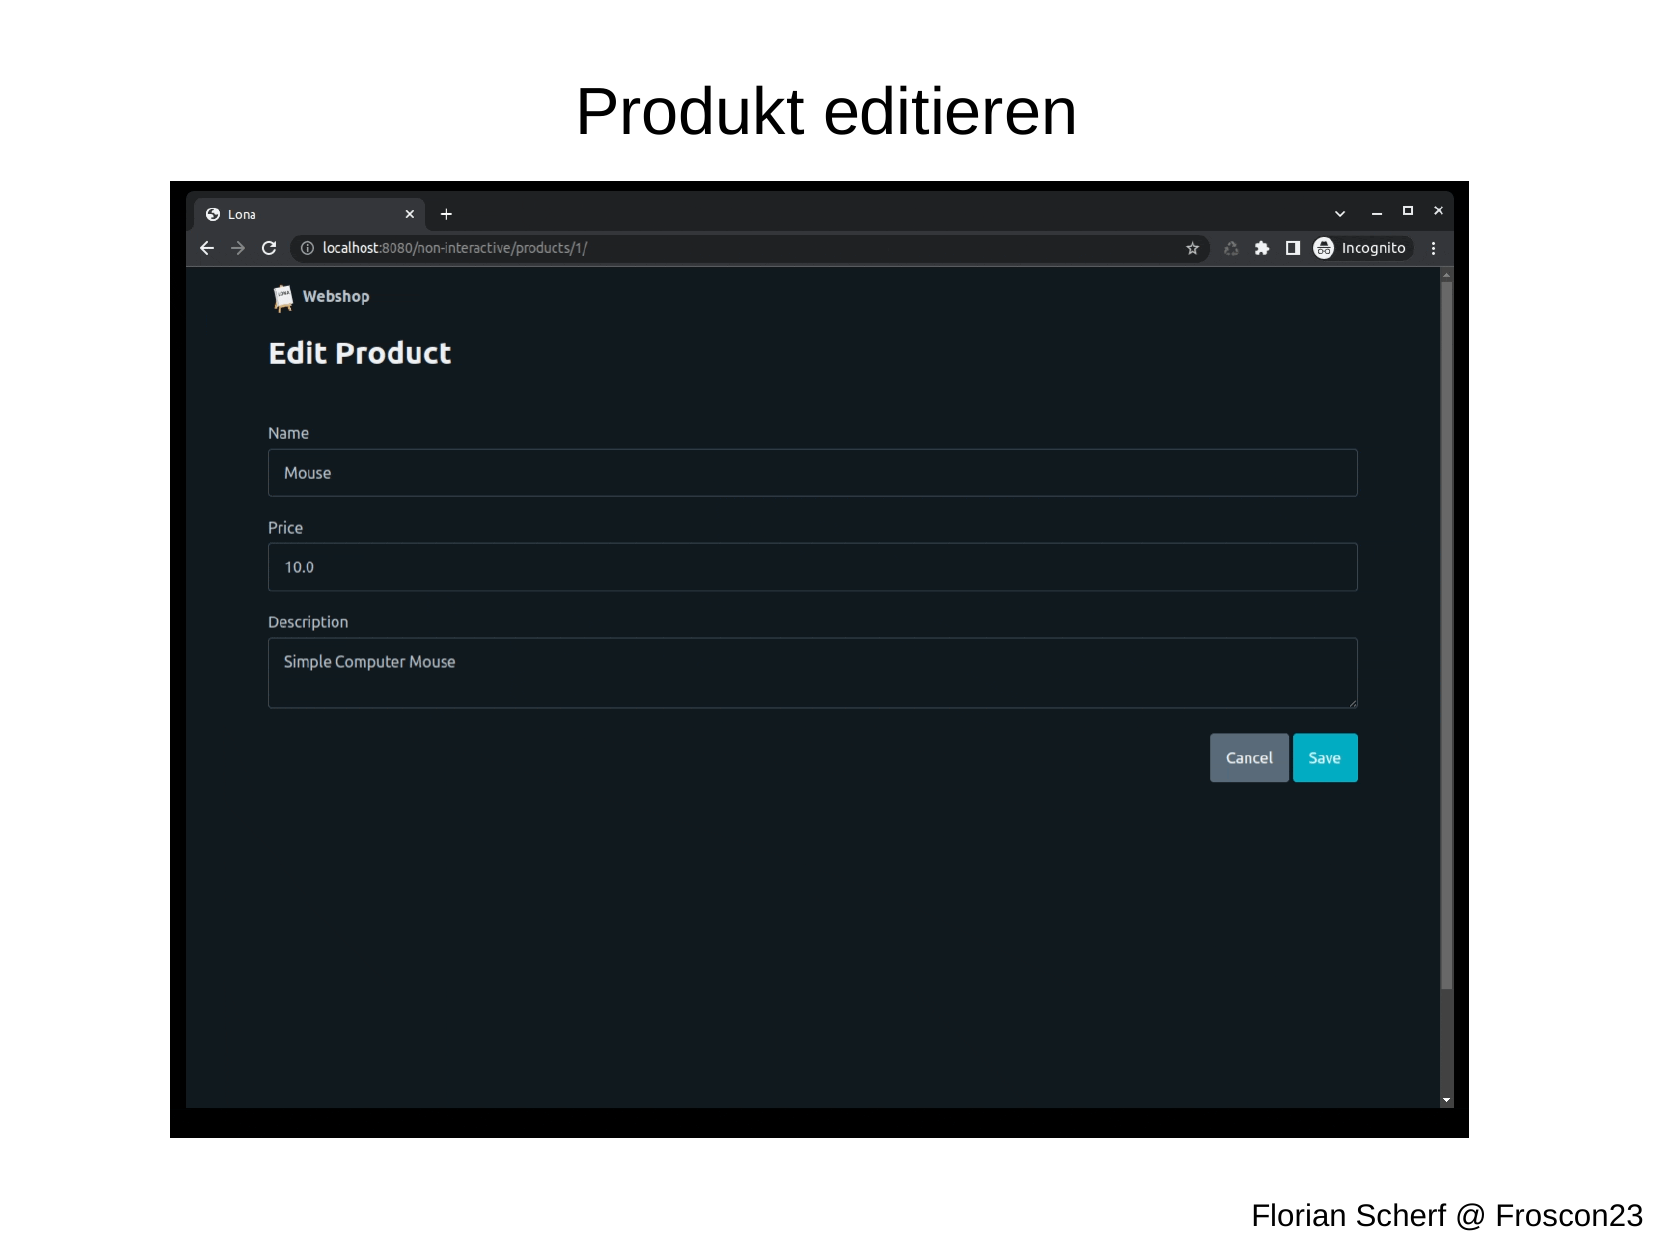

# Produkt editieren
Florian Scherf @ Froscon23